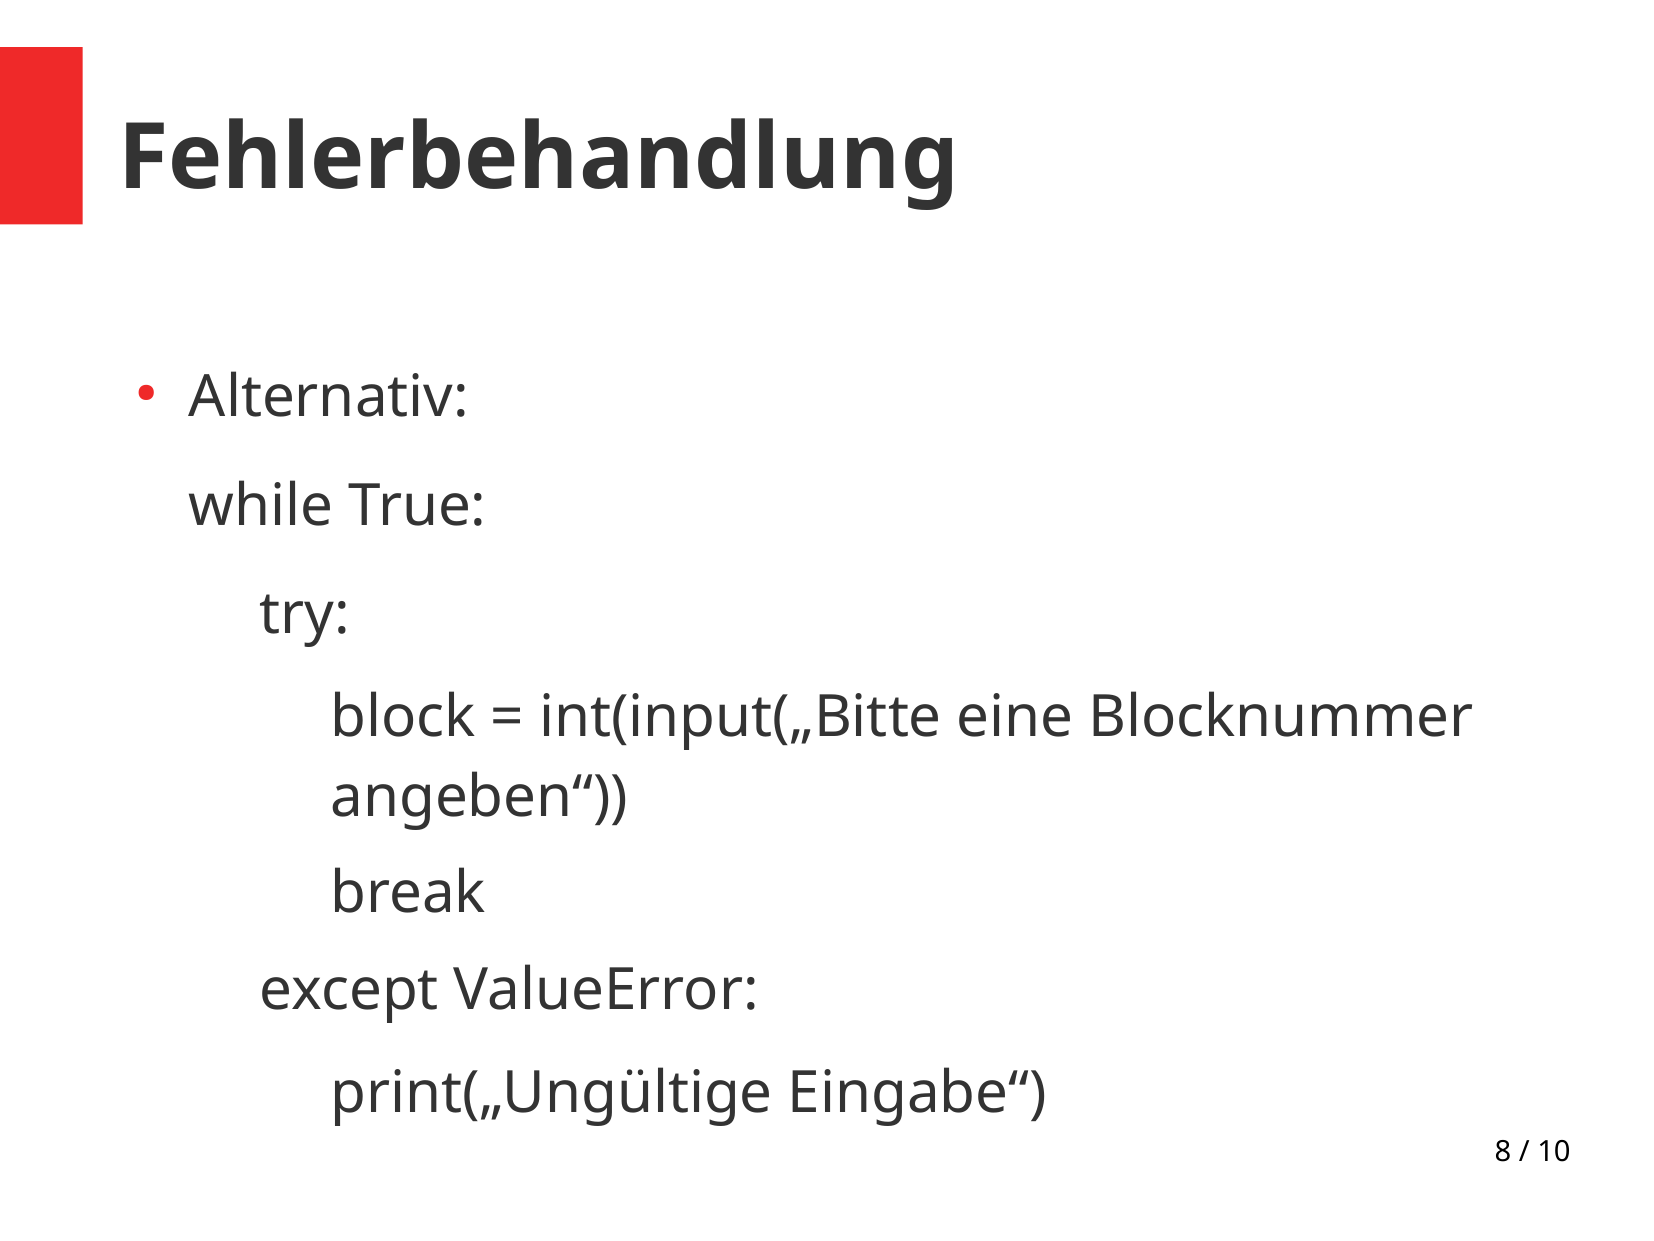

# Fehlerbehandlung
Alternativ:
while True:
try:
block = int(input(„Bitte eine Blocknummer angeben“))
break
except ValueError:
print(„Ungültige Eingabe“)
8